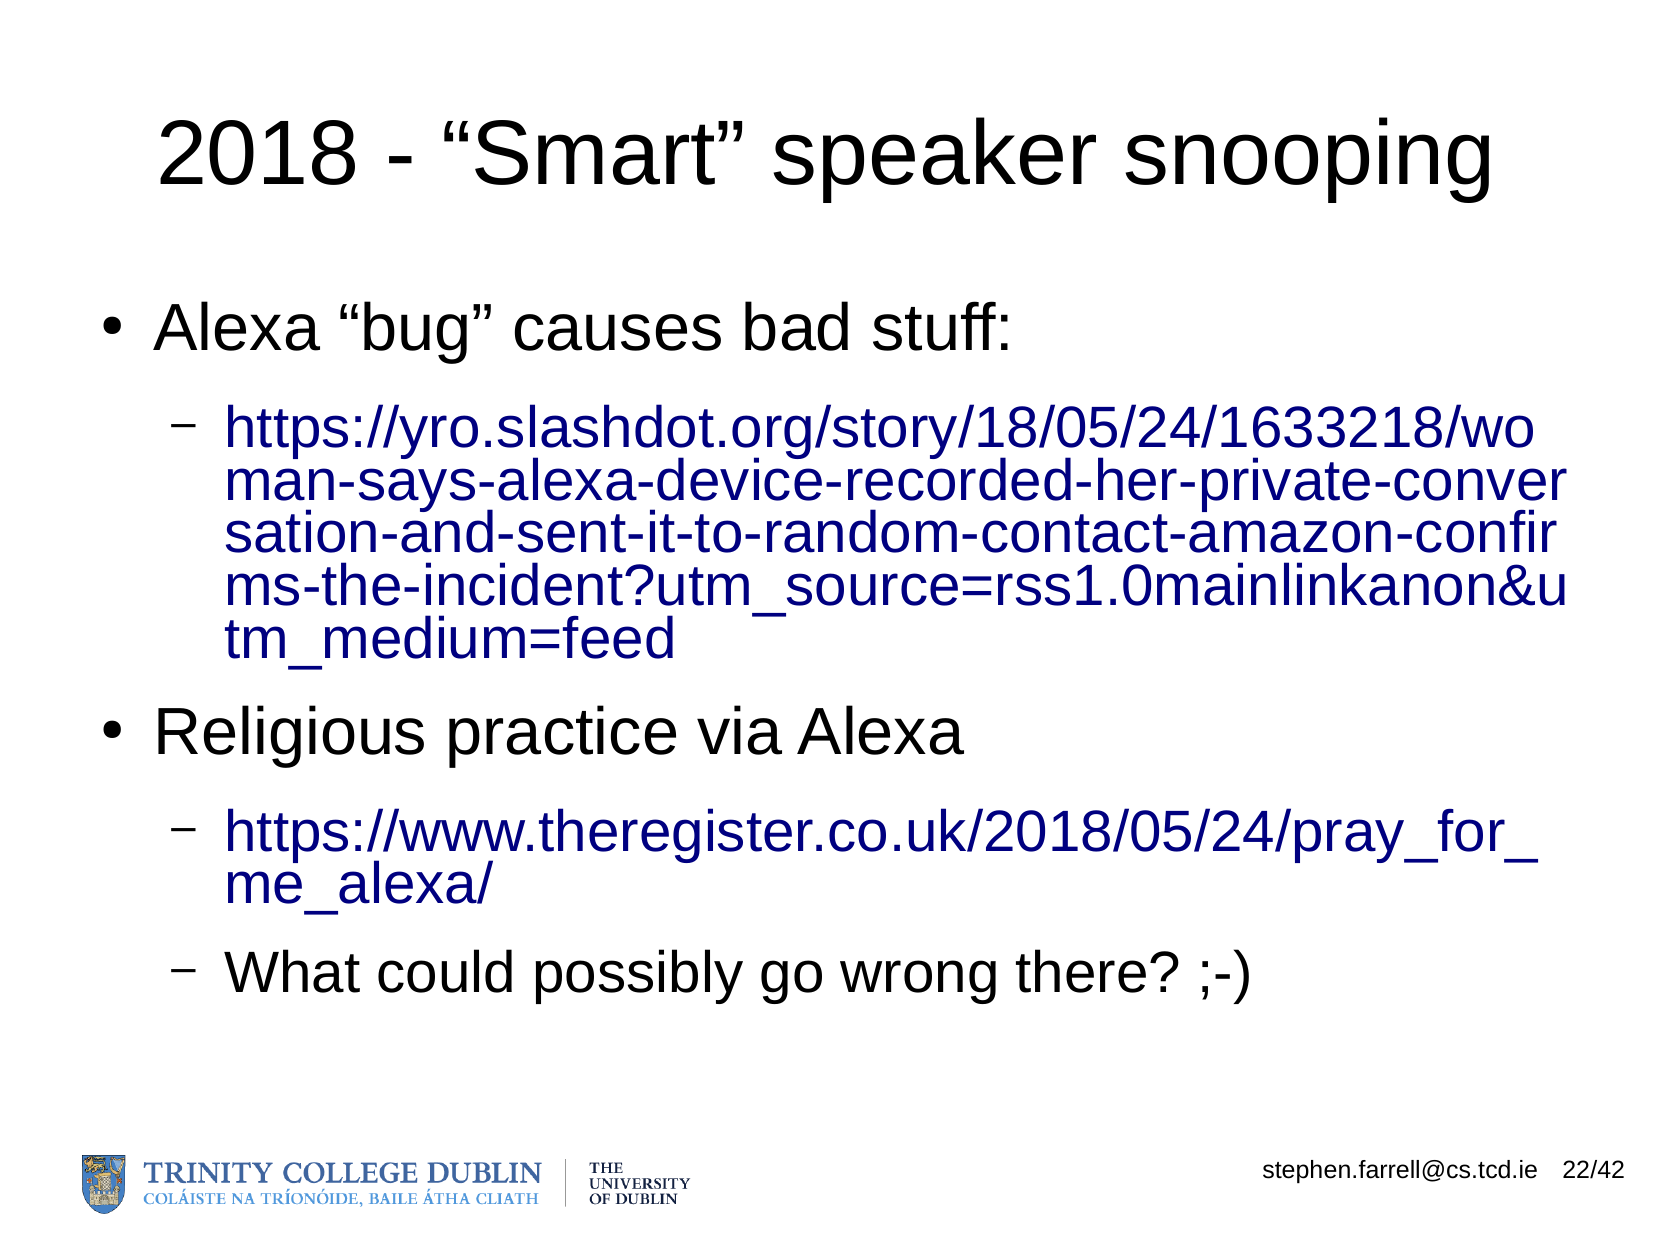

# 2018 - “Smart” speaker snooping
Alexa “bug” causes bad stuff:
https://yro.slashdot.org/story/18/05/24/1633218/woman-says-alexa-device-recorded-her-private-conversation-and-sent-it-to-random-contact-amazon-confirms-the-incident?utm_source=rss1.0mainlinkanon&utm_medium=feed
Religious practice via Alexa
https://www.theregister.co.uk/2018/05/24/pray_for_me_alexa/
What could possibly go wrong there? ;-)